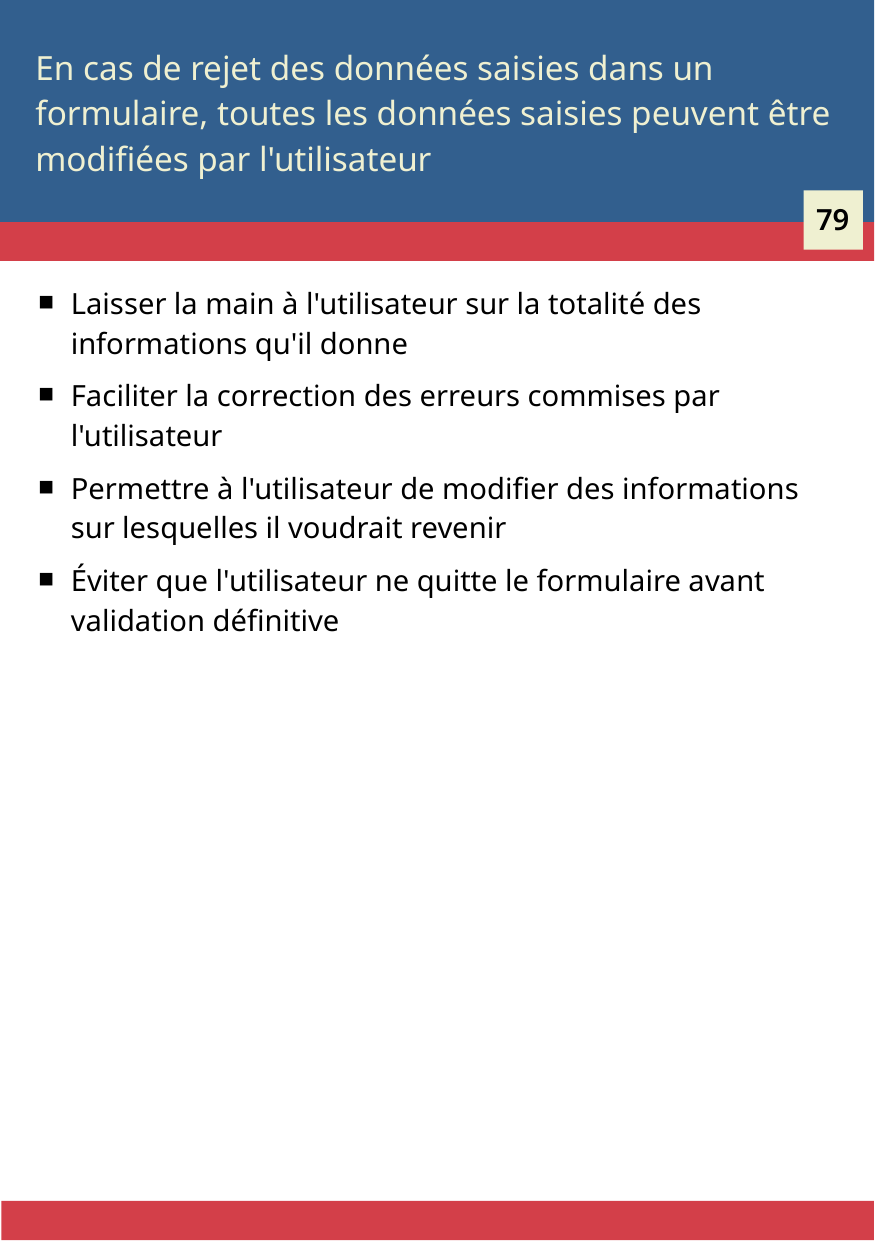

# En cas de rejet des données saisies dans un formulaire, toutes les données saisies peuvent être modifiées par l'utilisateur
79
Laisser la main à l'utilisateur sur la totalité des informations qu'il donne
Faciliter la correction des erreurs commises par l'utilisateur
Permettre à l'utilisateur de modifier des informations sur lesquelles il voudrait revenir
Éviter que l'utilisateur ne quitte le formulaire avant validation définitive